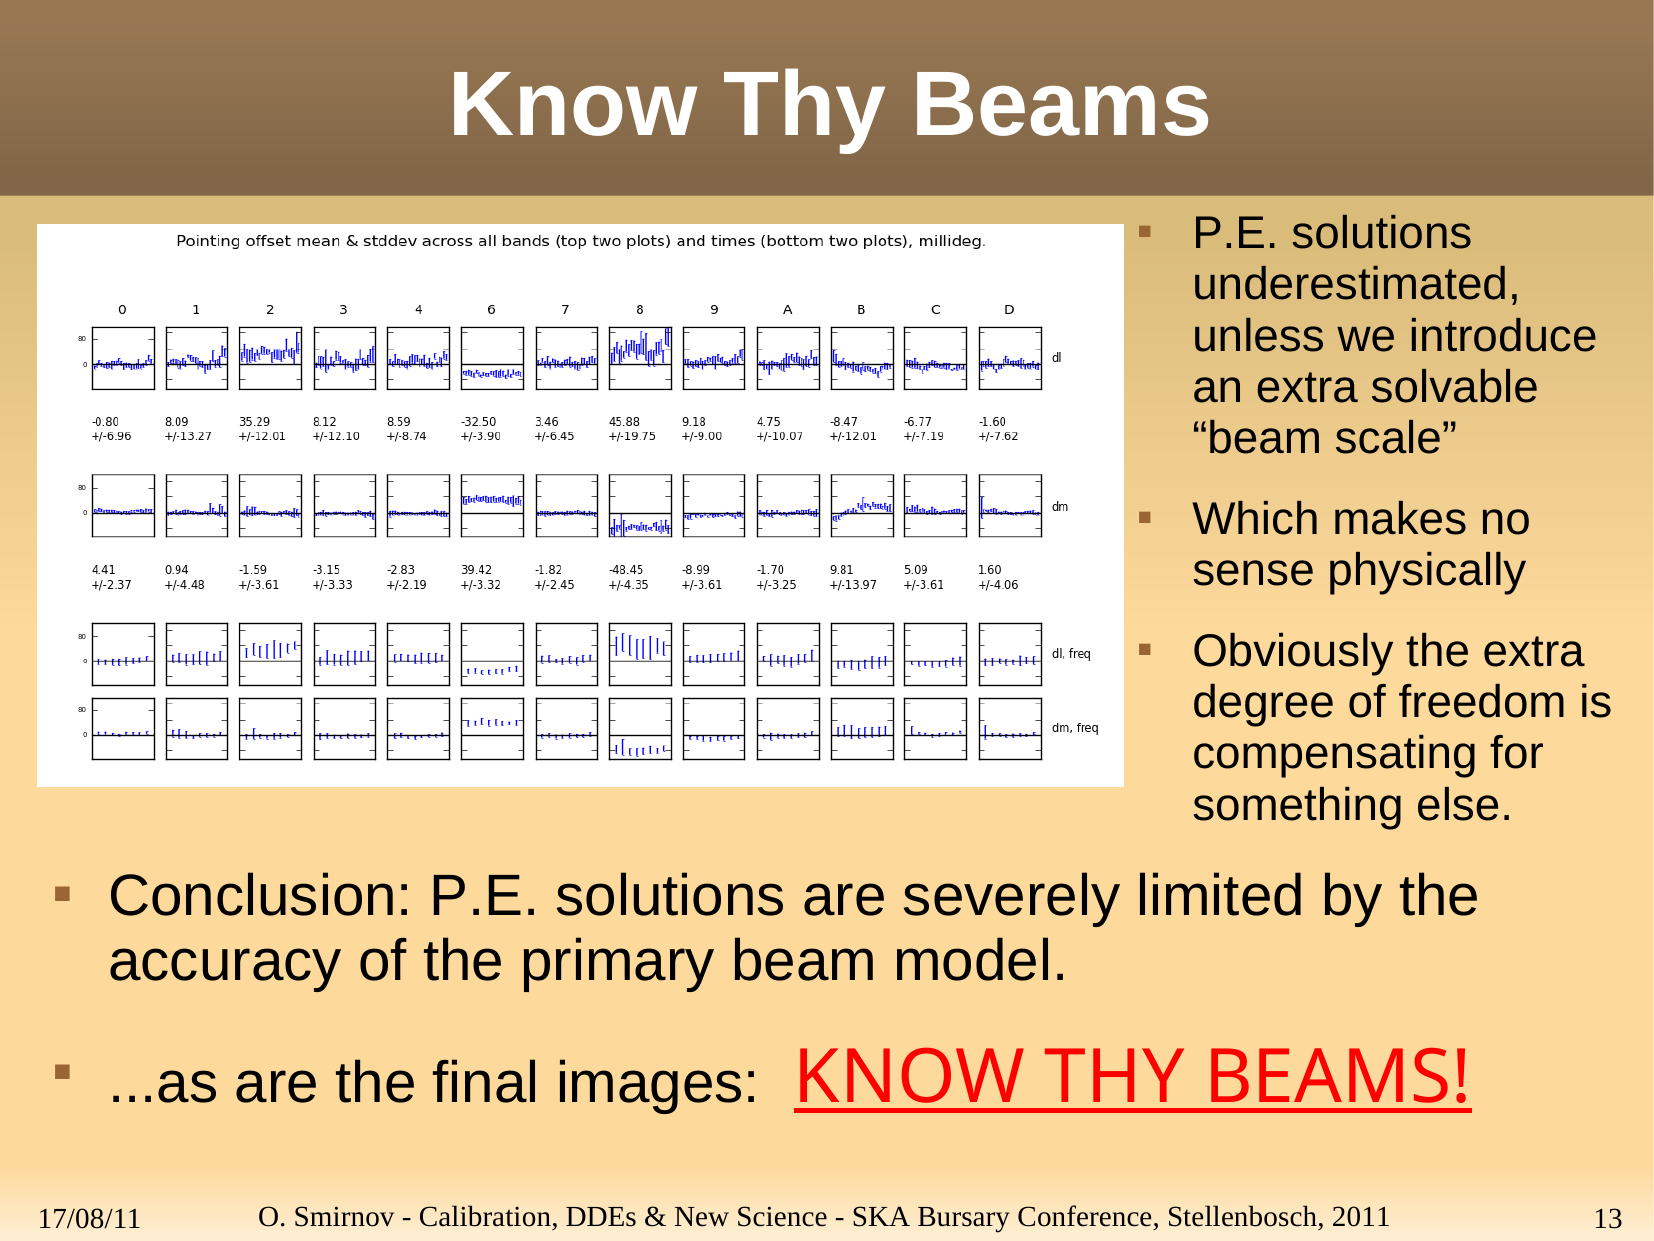

# Know Thy Beams
P.E. solutions underestimated, unless we introduce an extra solvable “beam scale”
Which makes no sense physically
Obviously the extra degree of freedom is compensating for something else.
Conclusion: P.E. solutions are severely limited by the accuracy of the primary beam model.
...as are the final images: KNOW THY BEAMS!
O. Smirnov - Calibration, DDEs & New Science - SKA Bursary Conference, Stellenbosch, 2011
17/08/11
13